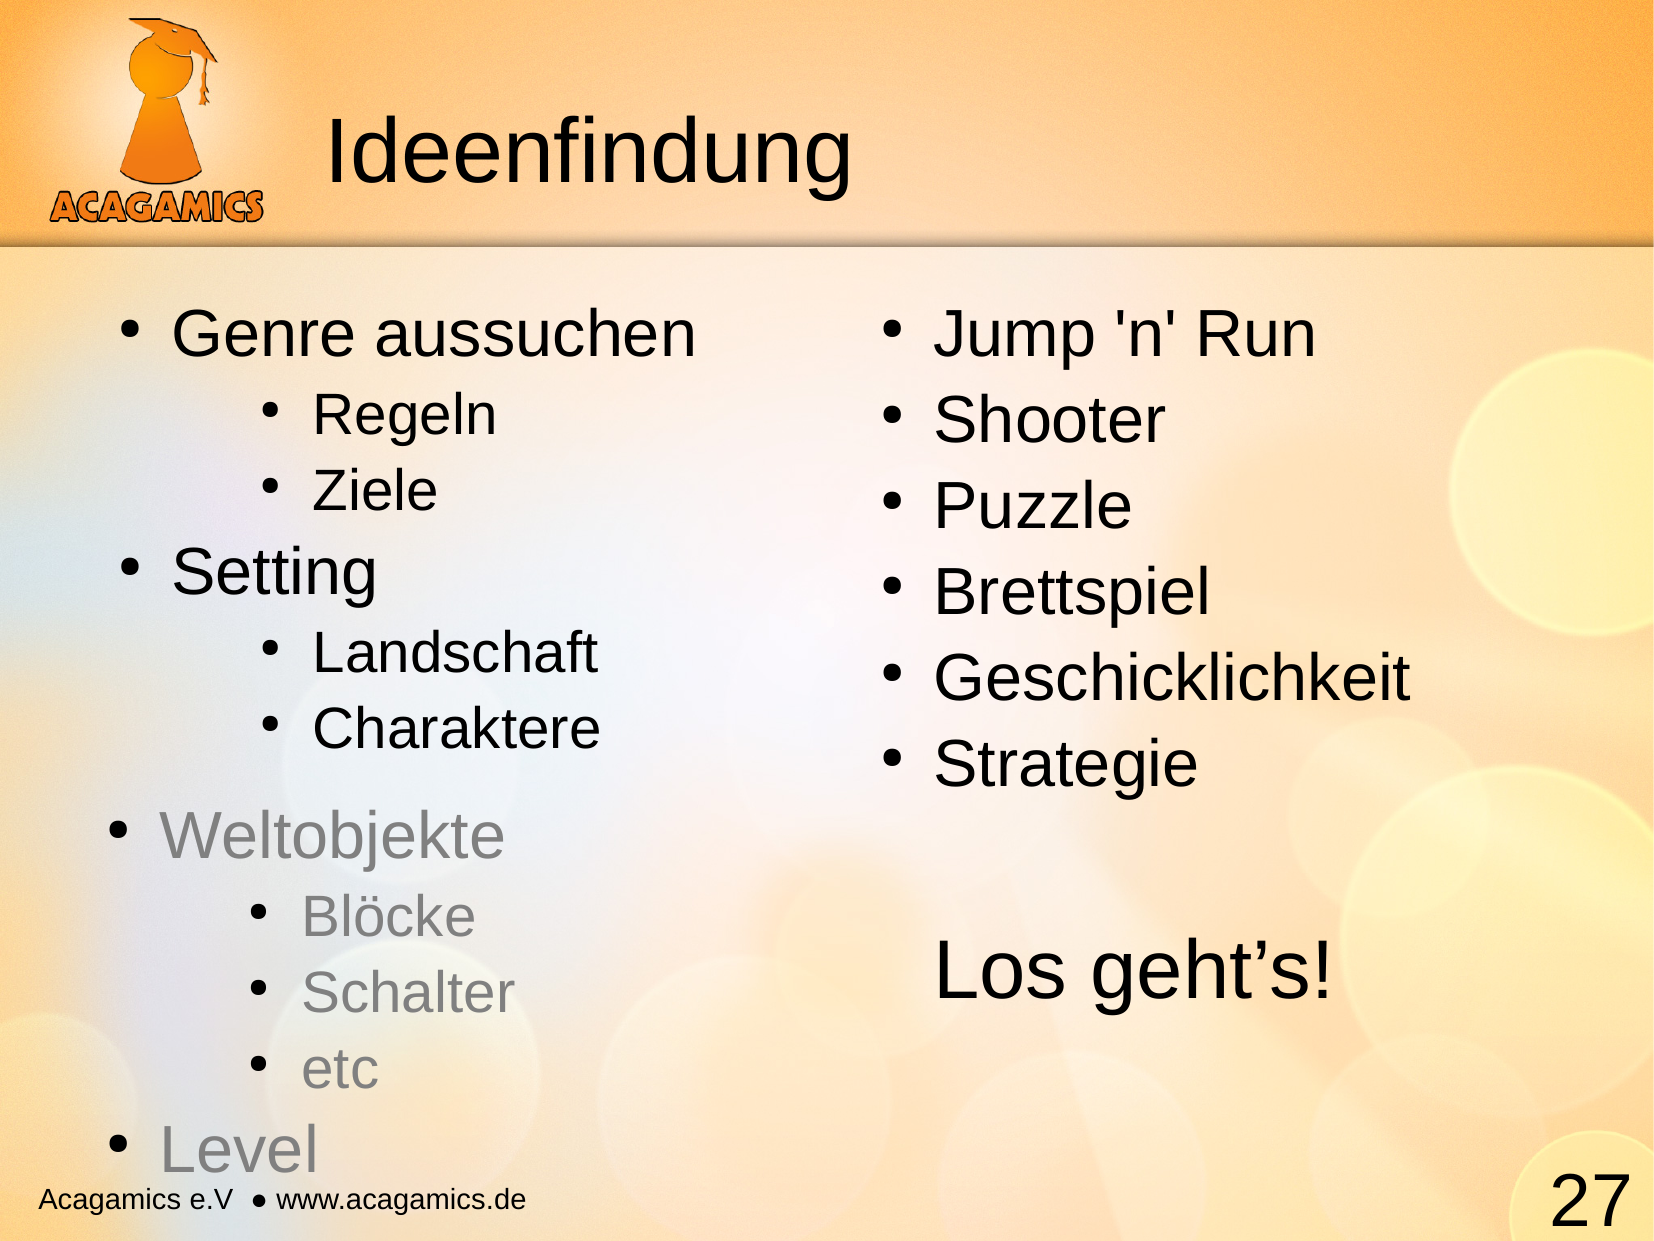

# Ideenfindung
Genre aussuchen
Regeln
Ziele
Setting
Landschaft
Charaktere
Jump 'n' Run
Shooter
Puzzle
Brettspiel
Geschicklichkeit
Strategie
Weltobjekte
Blöcke
Schalter
etc
Level
Los geht’s!